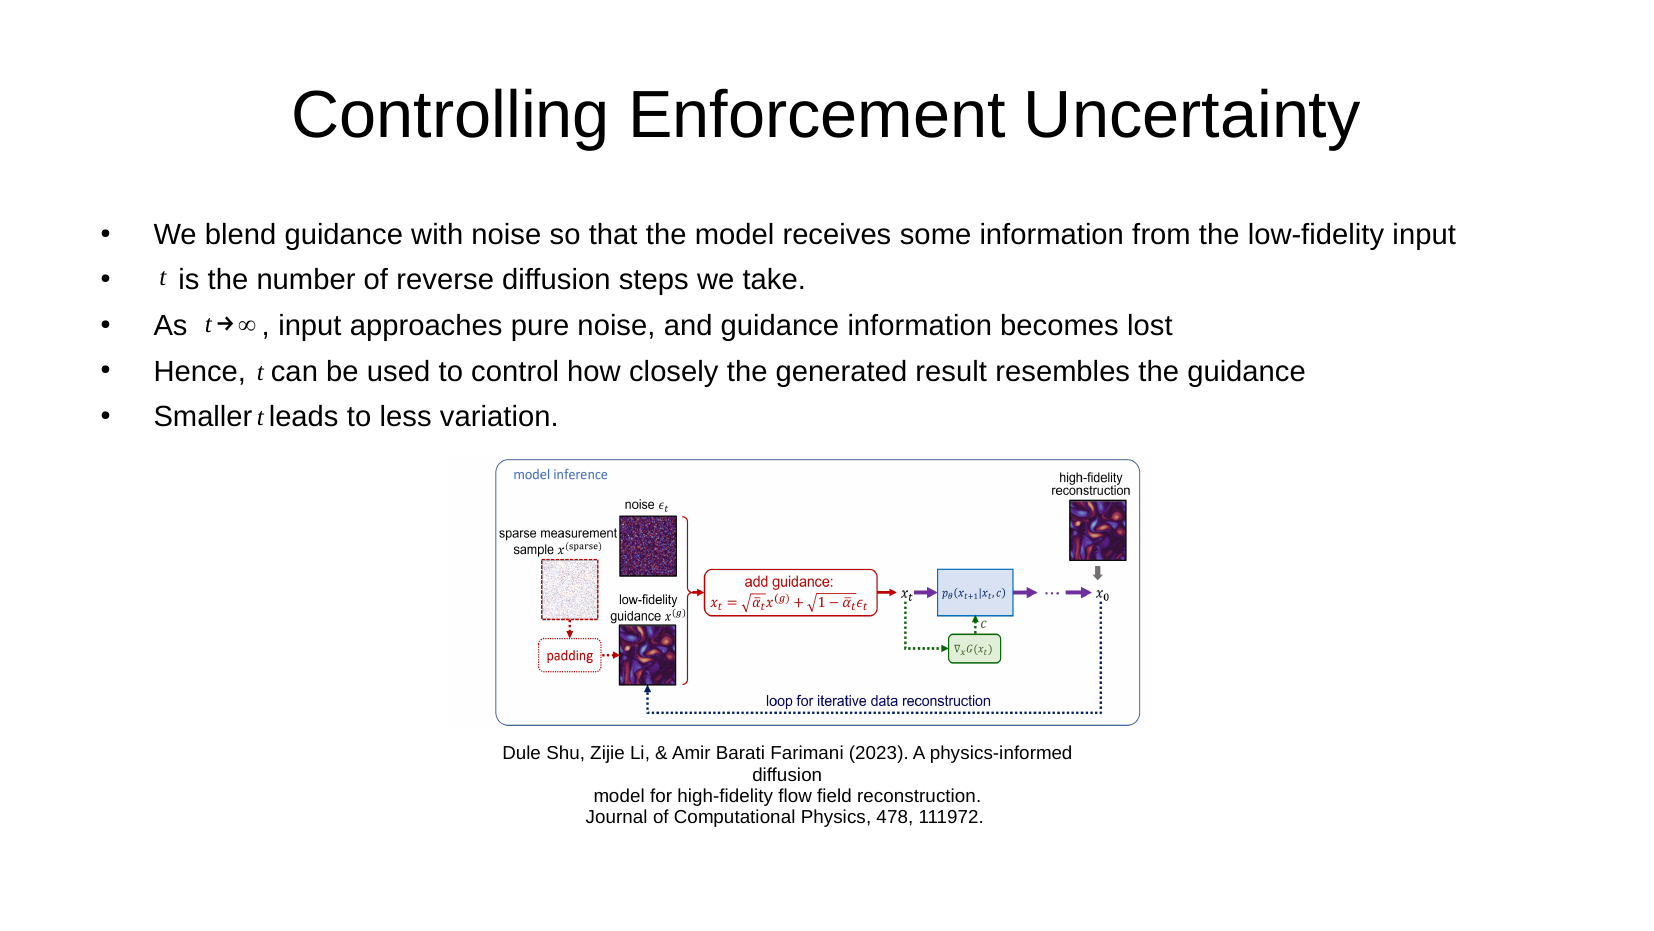

# Controlling Enforcement Uncertainty
We blend guidance with noise so that the model receives some information from the low-fidelity input
 is the number of reverse diffusion steps we take.
As , input approaches pure noise, and guidance information becomes lost
Hence, can be used to control how closely the generated result resembles the guidance
Smaller leads to less variation.
Dule Shu, Zĳie Li, & Amir Barati Farimani (2023). A physics-informed diffusion
 model for high-fidelity flow field reconstruction.
Journal of Computational Physics, 478, 111972.